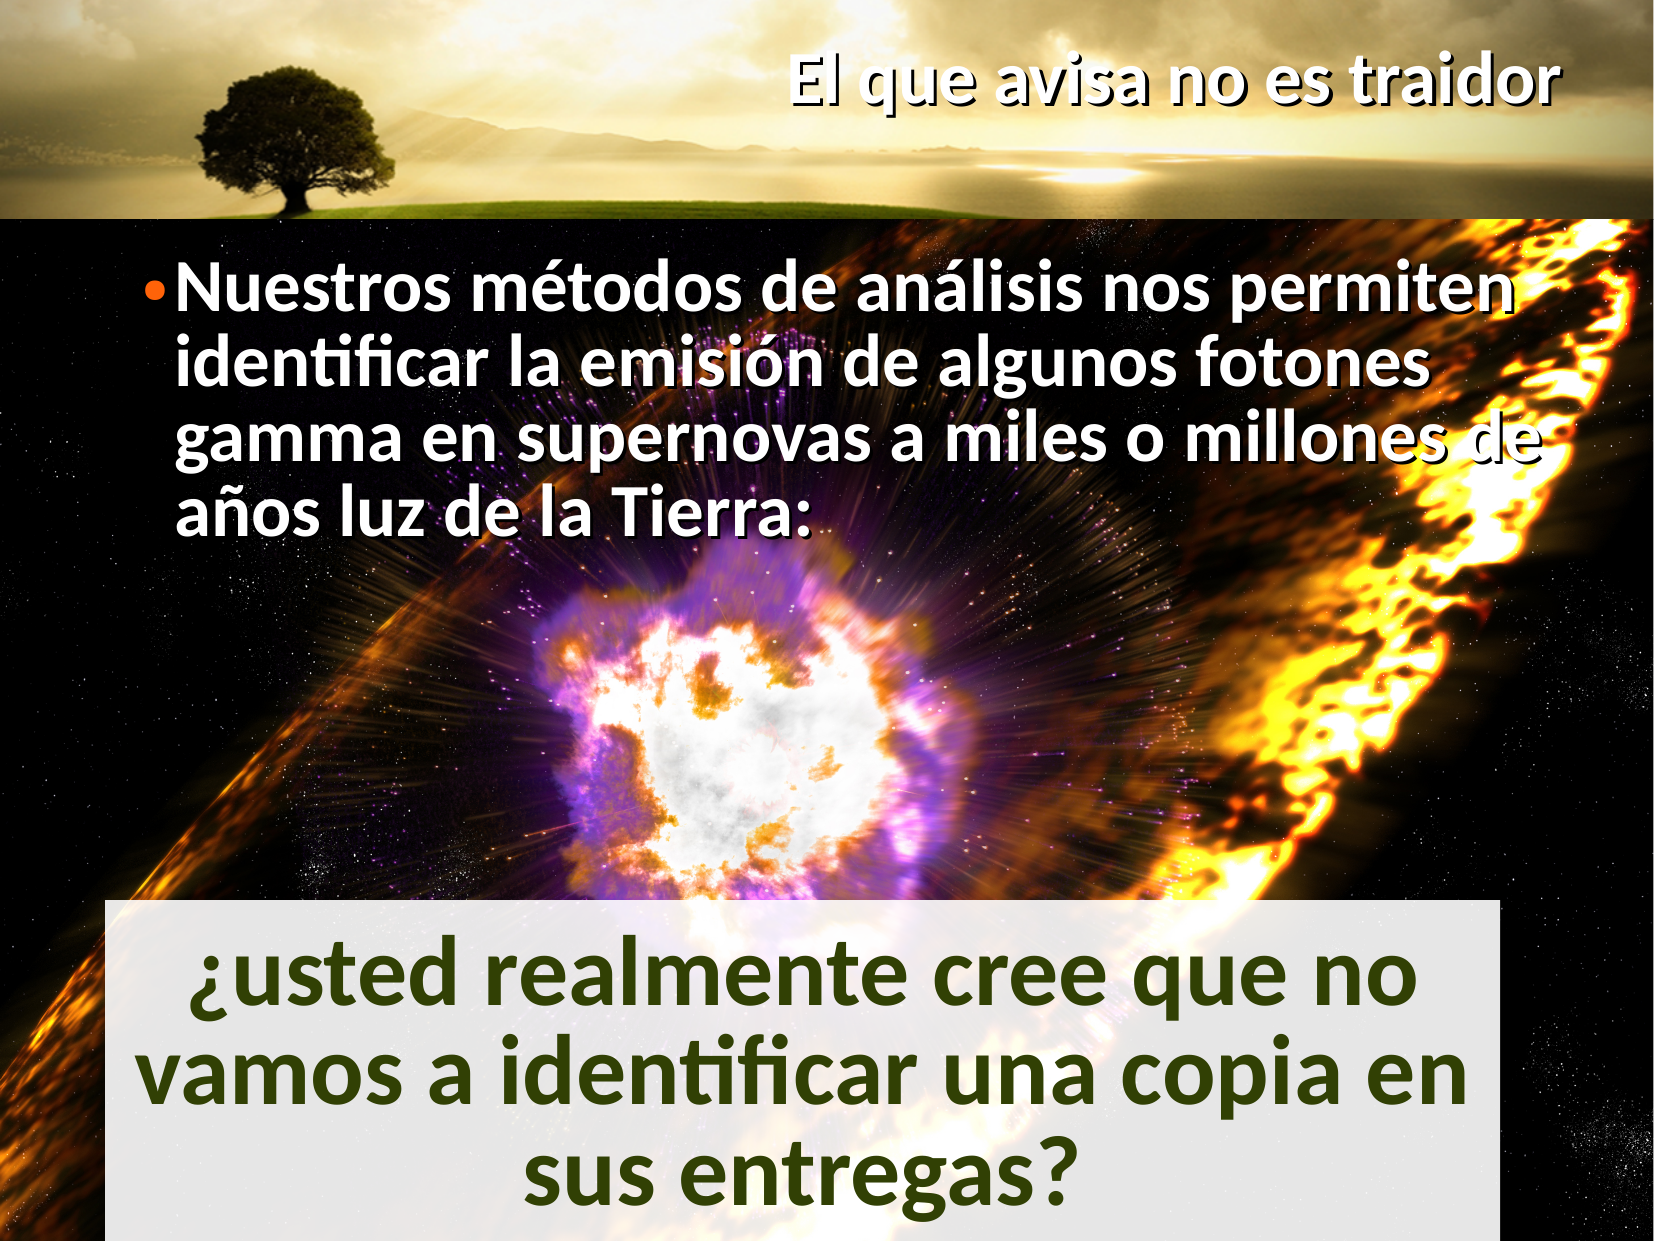

# El que avisa no es traidor
Nuestros métodos de análisis nos permiten identificar la emisión de algunos fotones gamma en supernovas a miles o millones de años luz de la Tierra:
¿usted realmente cree que no vamos a identificar una copia en sus entregas?
08 May 2014
Introducción a la Física
10